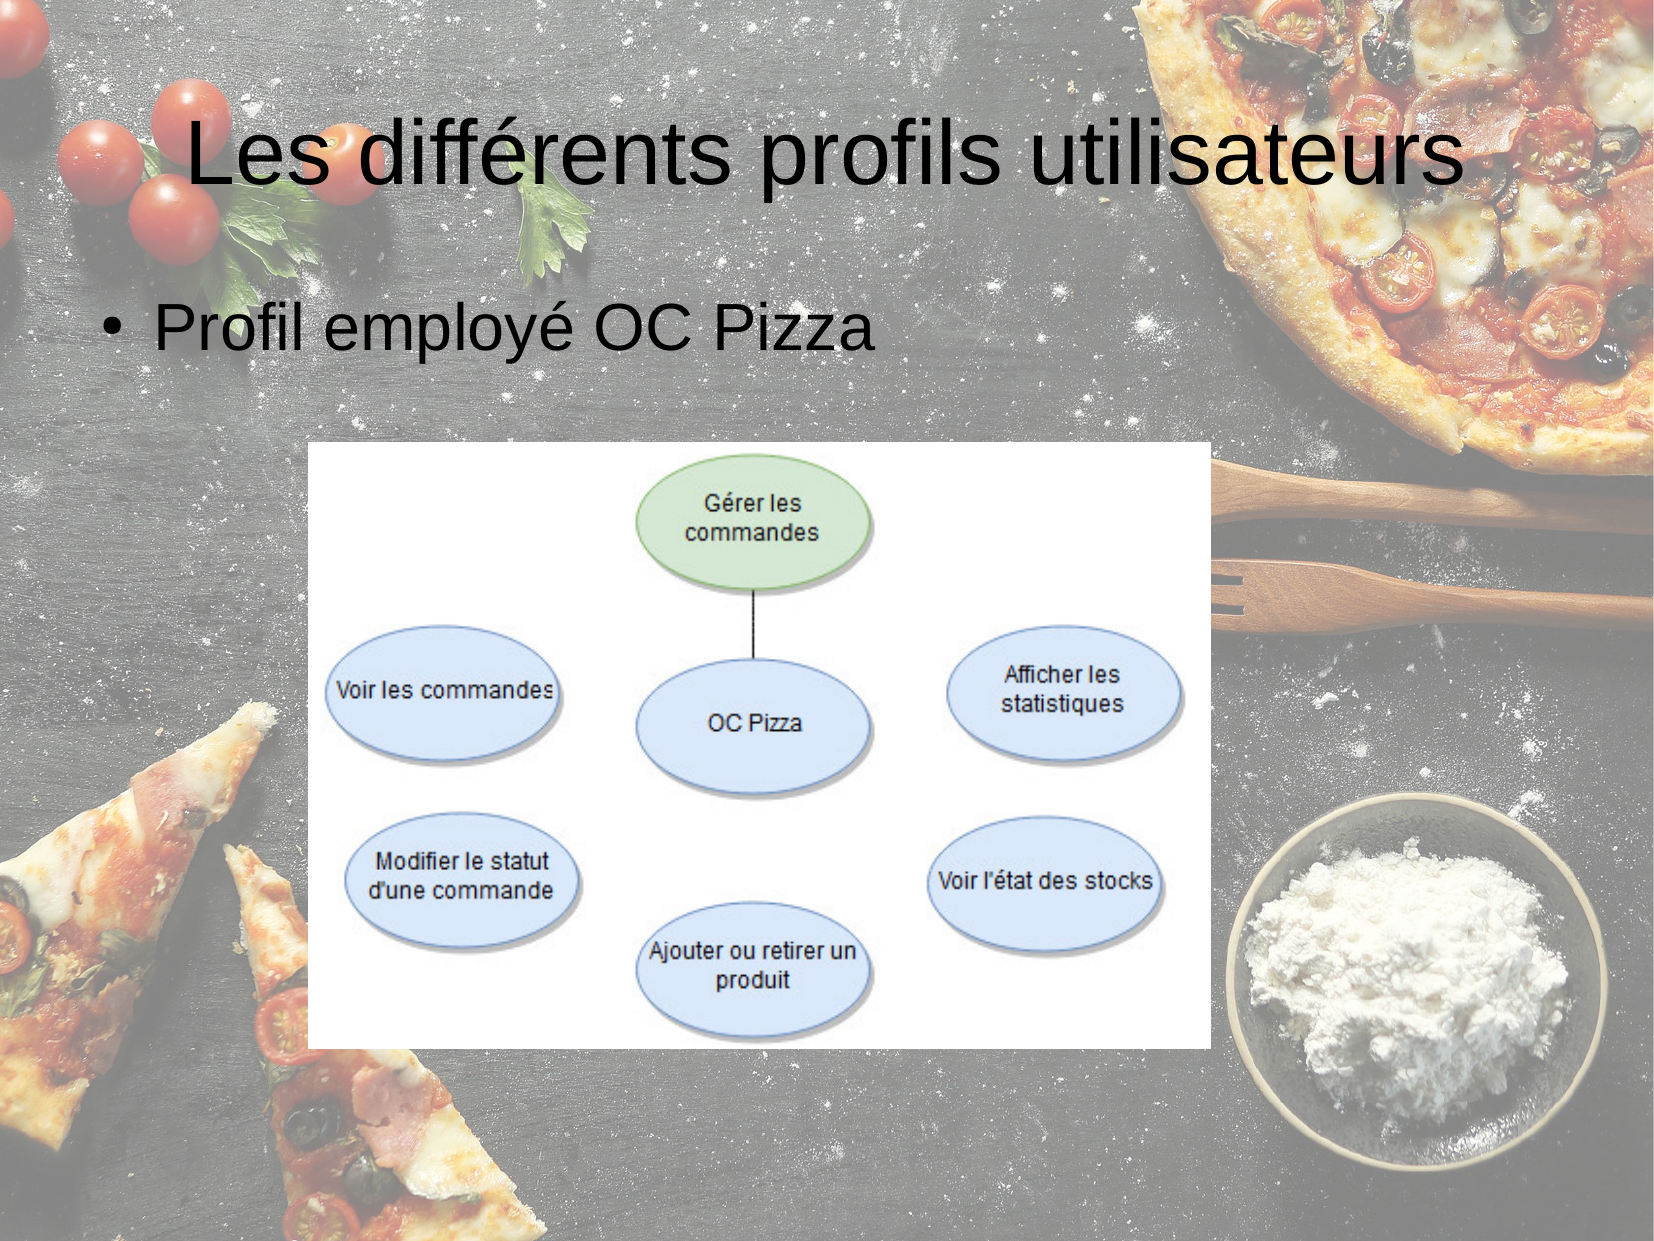

# Les différents profils utilisateurs
Profil employé OC Pizza